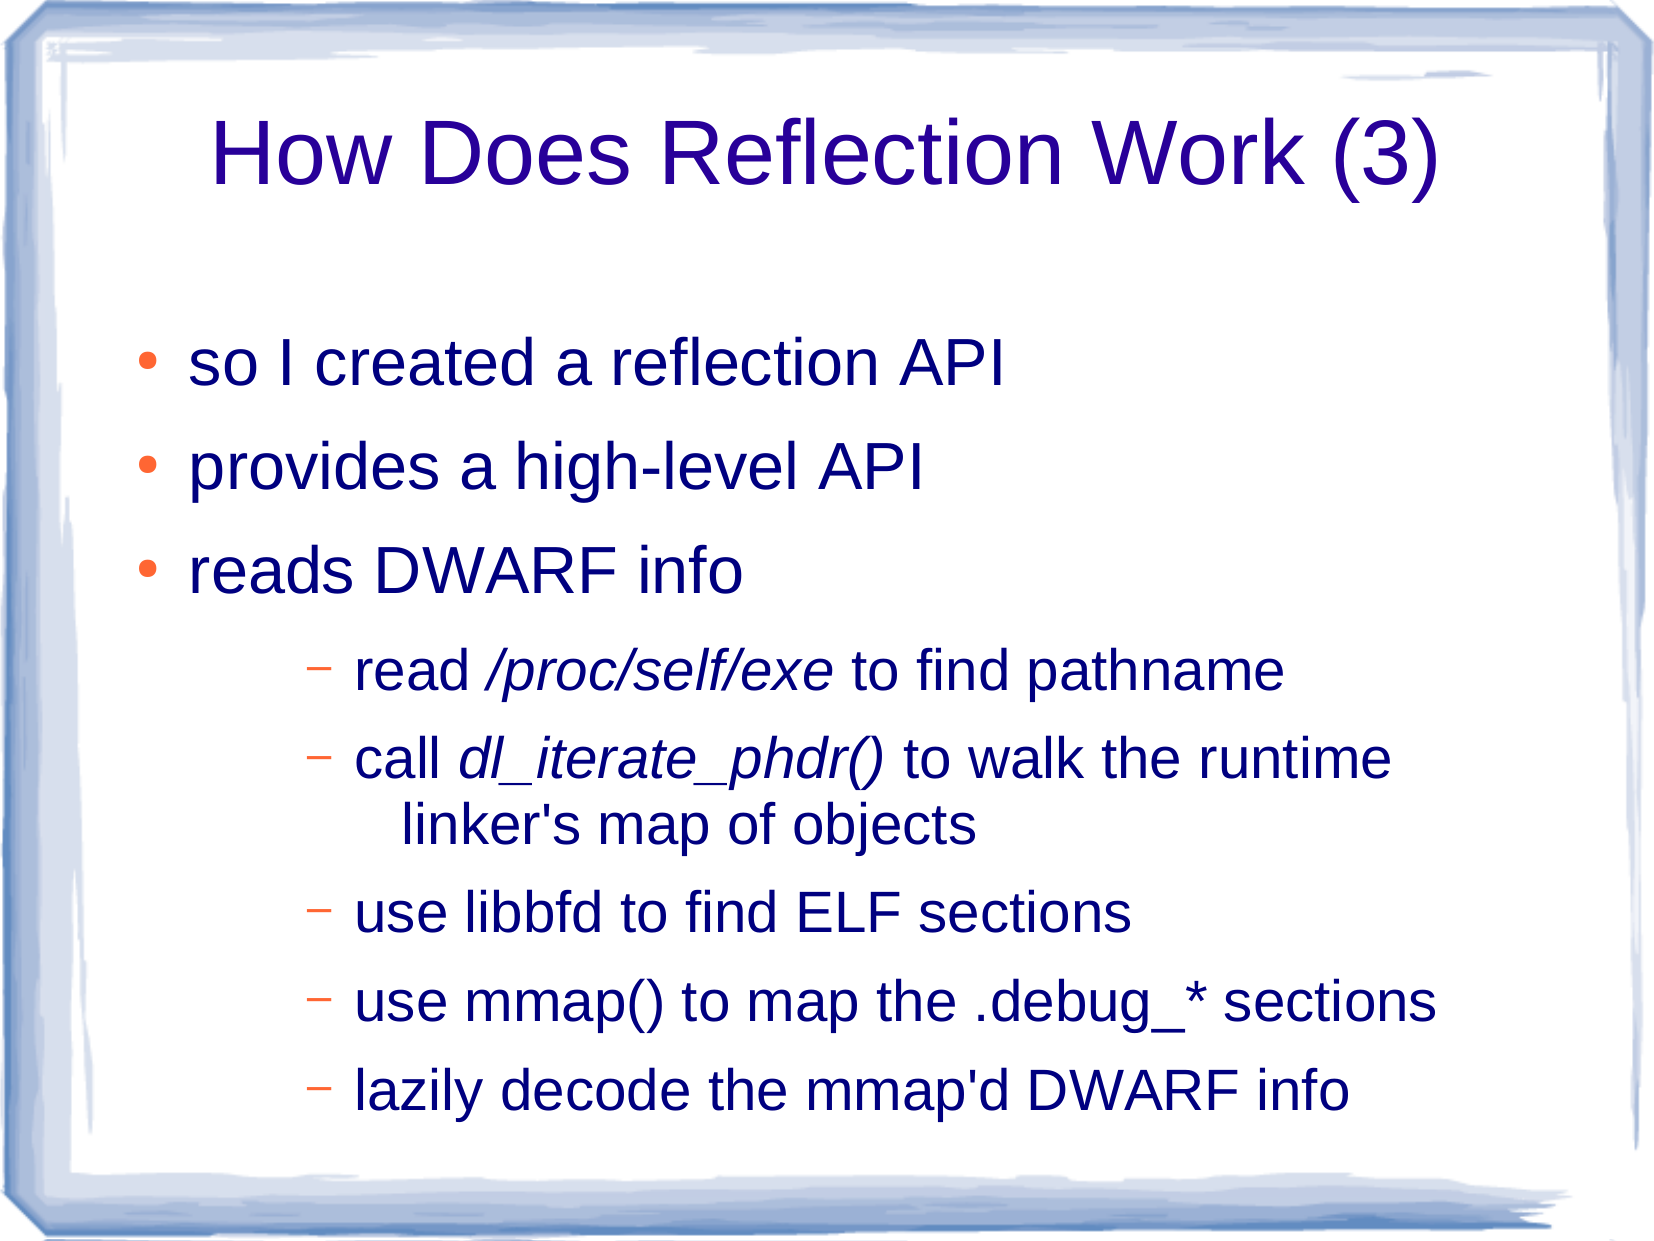

# How Does Reflection Work (3)
so I created a reflection API
provides a high-level API
reads DWARF info
read /proc/self/exe to find pathname
call dl_iterate_phdr() to walk the runtime linker's map of objects
use libbfd to find ELF sections
use mmap() to map the .debug_* sections
lazily decode the mmap'd DWARF info